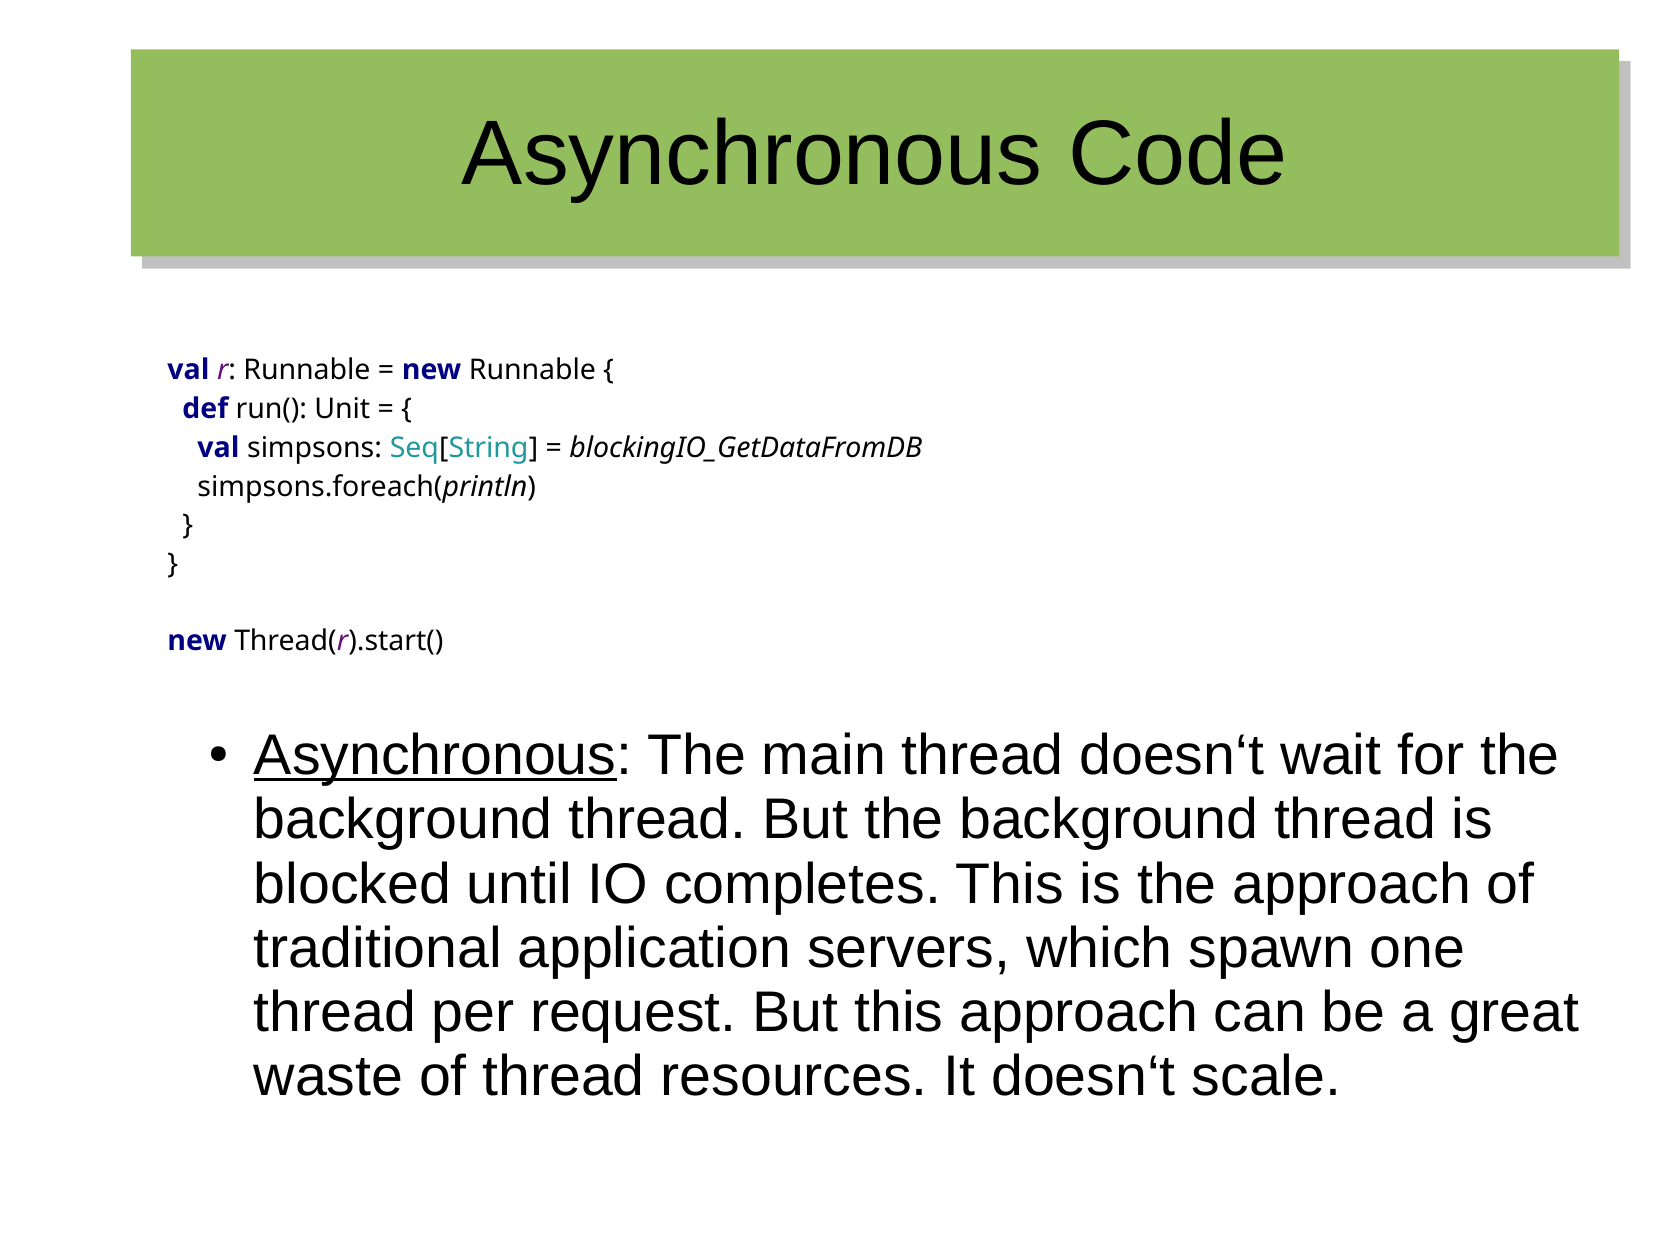

# Asynchronous Code
 val r: Runnable = new Runnable {
 def run(): Unit = {
 val simpsons: Seq[String] = blockingIO_GetDataFromDB
 simpsons.foreach(println)
 }
 }
 new Thread(r).start()
Asynchronous: The main thread doesn‘t wait for the background thread. But the background thread is blocked until IO completes. This is the approach of traditional application servers, which spawn one thread per request. But this approach can be a great waste of thread resources. It doesn‘t scale.